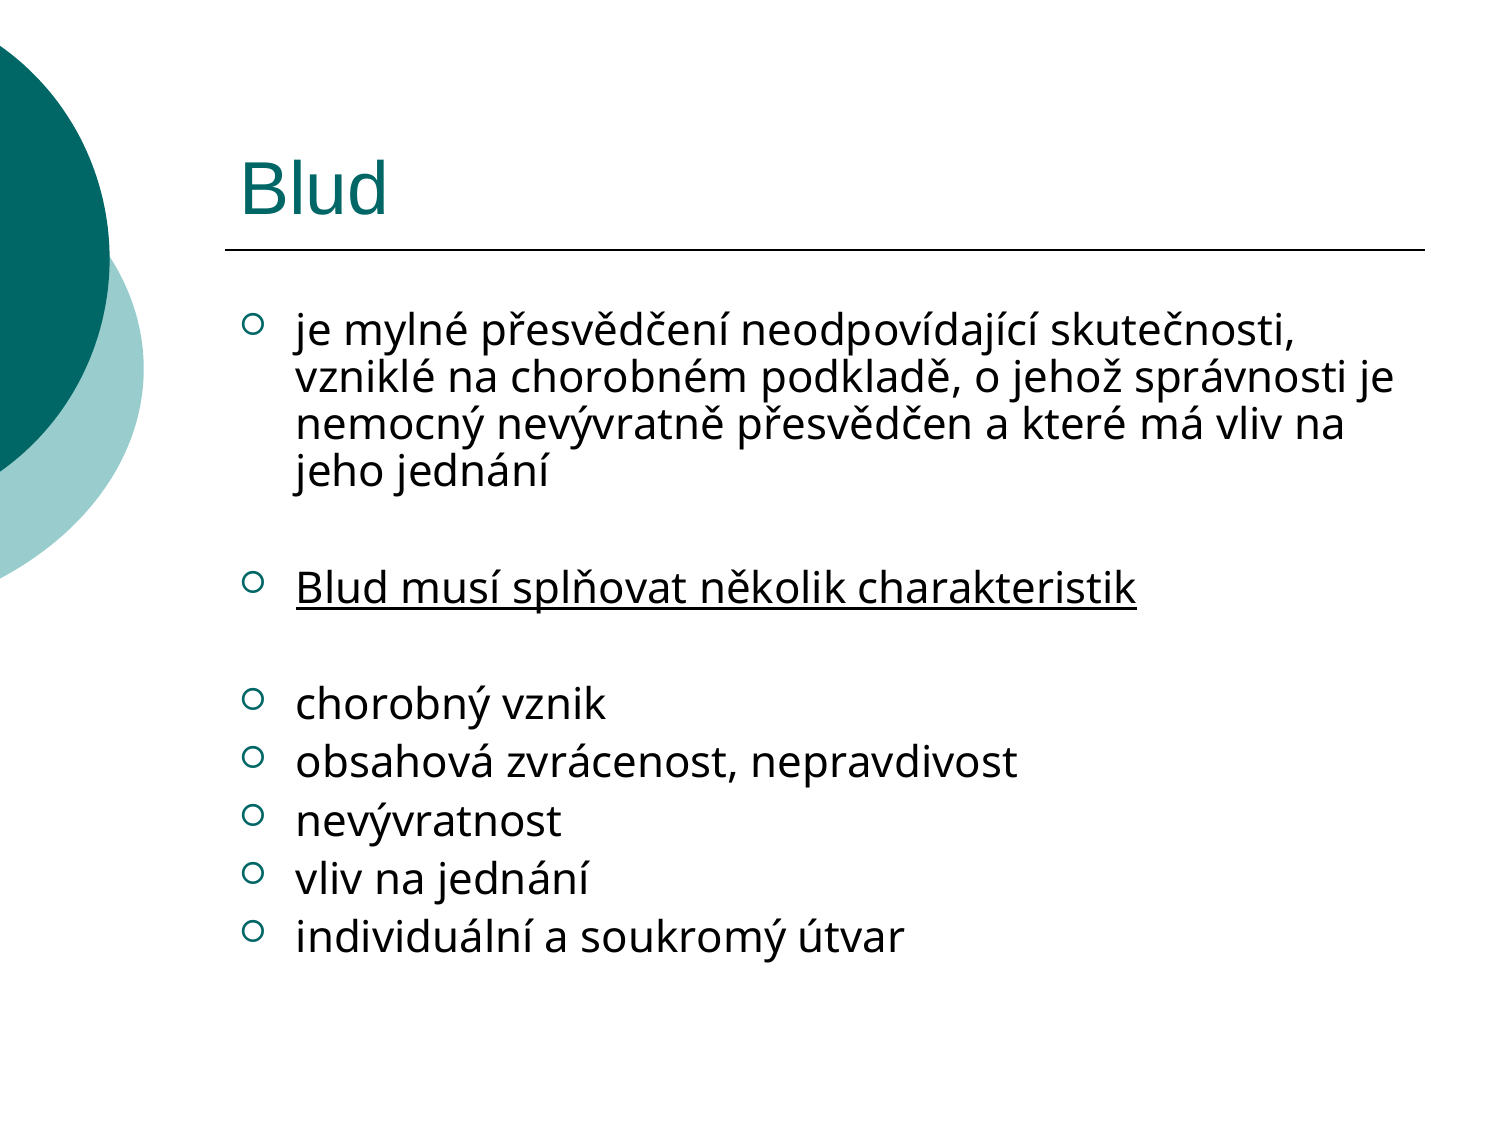

# Blud
je mylné přesvědčení neodpovídající skutečnosti, vzniklé na chorobném podkladě, o jehož správnosti je nemocný nevývratně přesvědčen a které má vliv na jeho jednání
Blud musí splňovat několik charakteristik
chorobný vznik
obsahová zvrácenost, nepravdivost
nevývratnost
vliv na jednání
individuální a soukromý útvar